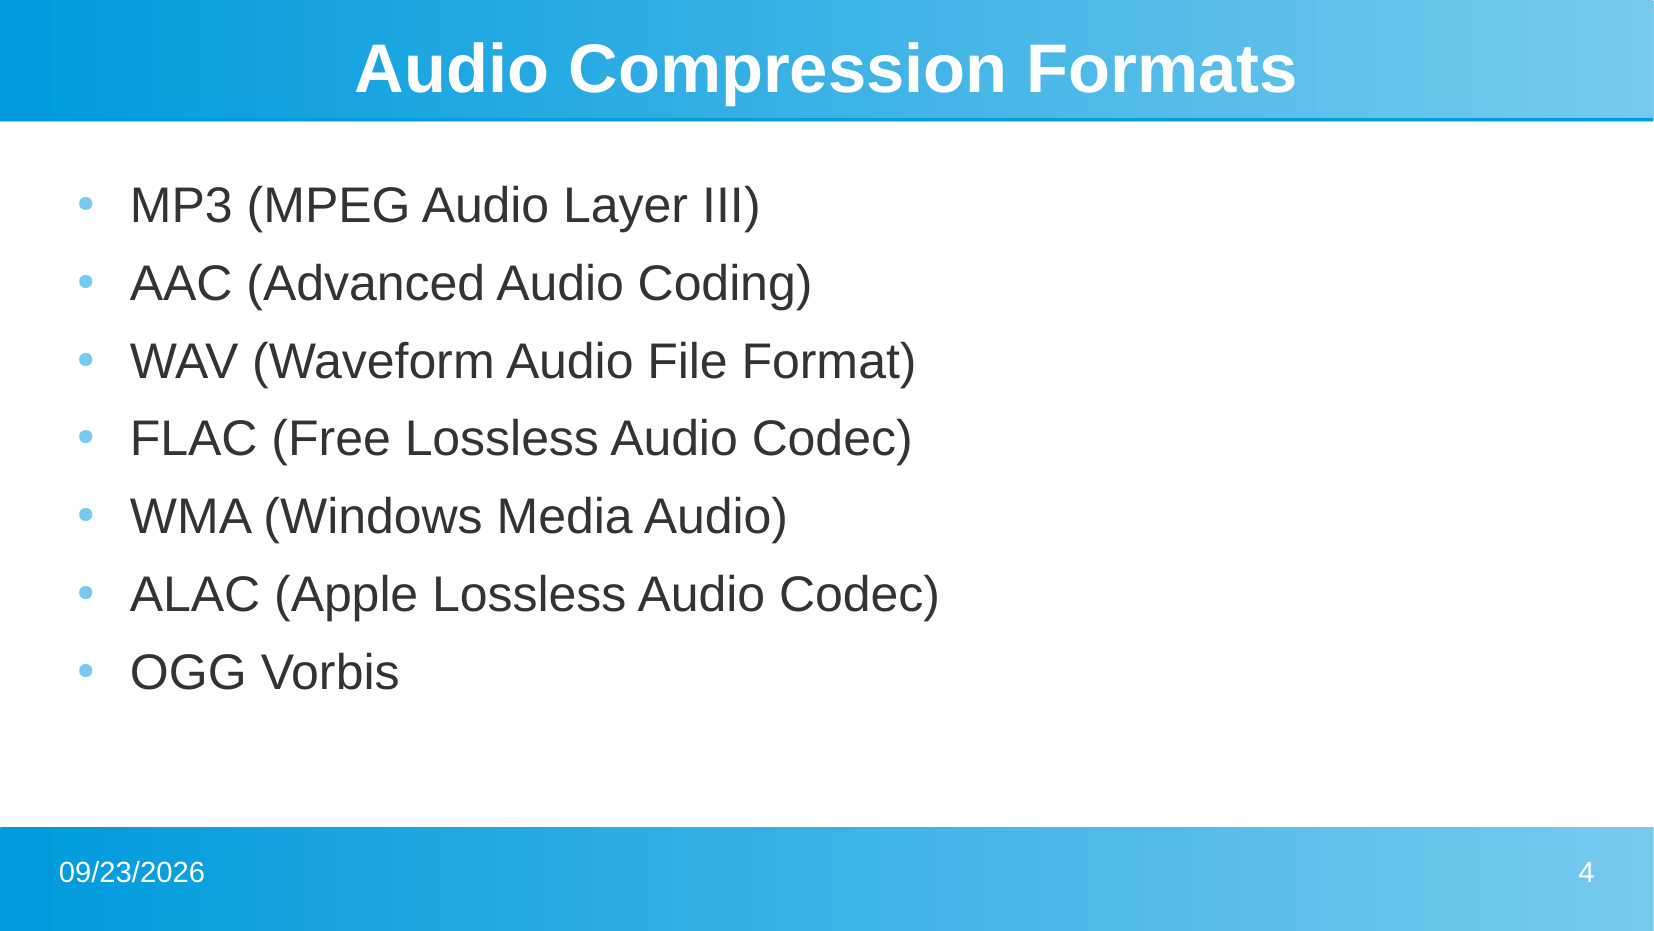

# Audio Compression Formats
MP3 (MPEG Audio Layer III)
AAC (Advanced Audio Coding)
WAV (Waveform Audio File Format)
FLAC (Free Lossless Audio Codec)
WMA (Windows Media Audio)
ALAC (Apple Lossless Audio Codec)
OGG Vorbis
4